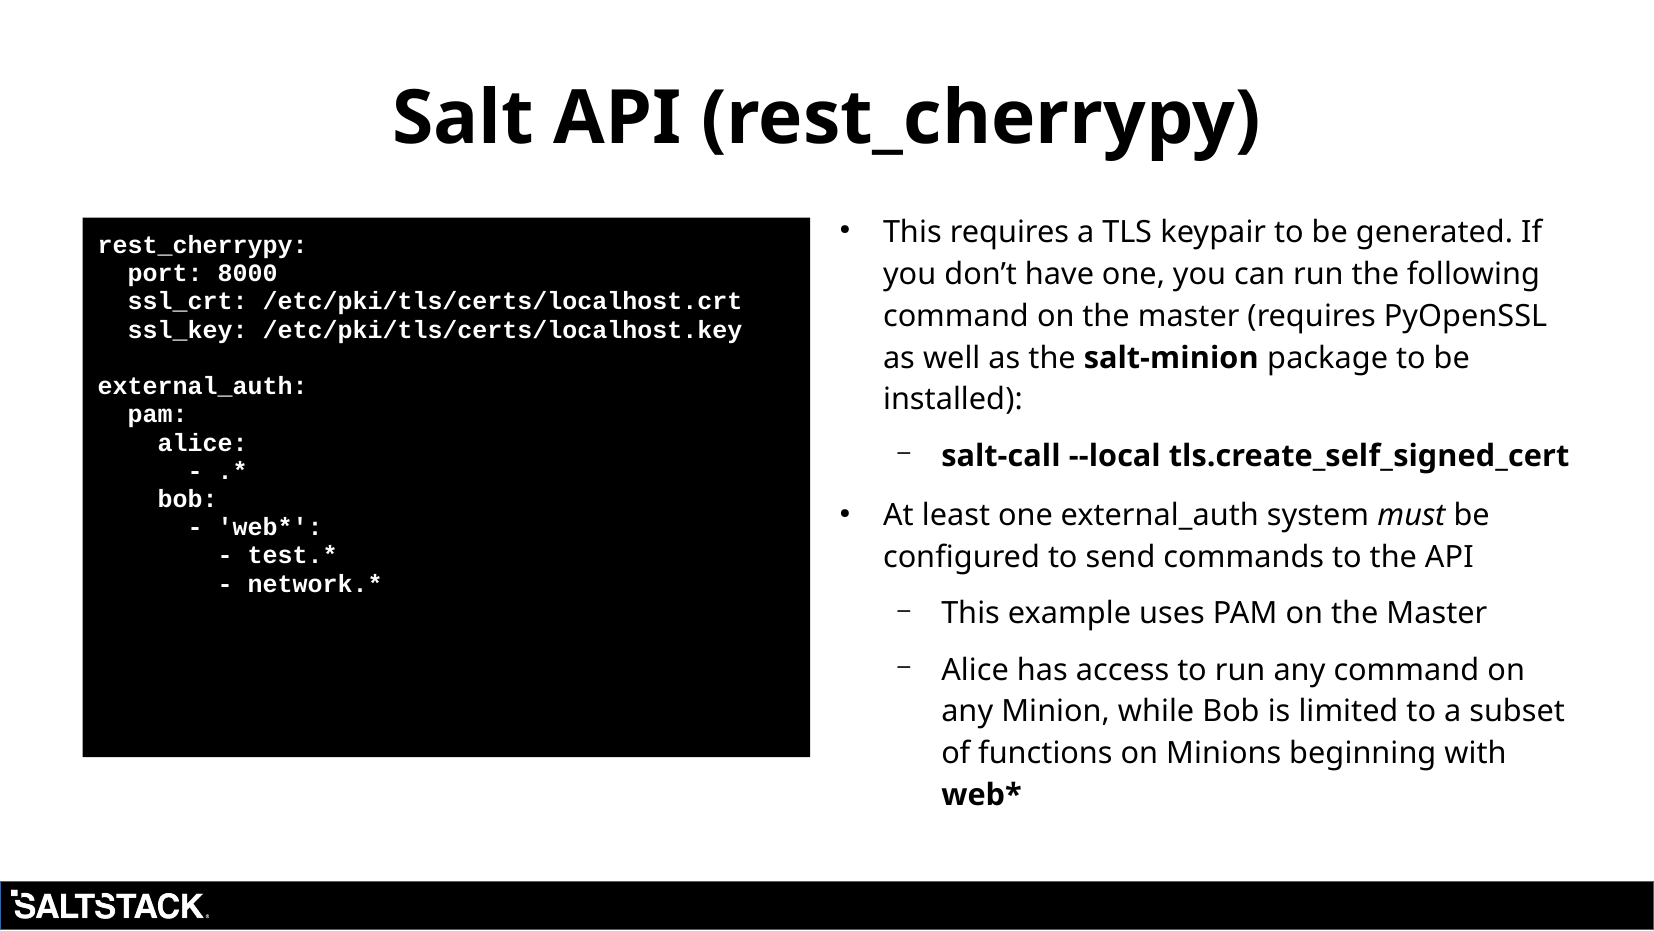

# Salt API (rest_cherrypy)
This requires a TLS keypair to be generated. If you don’t have one, you can run the following command on the master (requires PyOpenSSL as well as the salt-minion package to be installed):
salt-call --local tls.create_self_signed_cert
At least one external_auth system must be configured to send commands to the API
This example uses PAM on the Master
Alice has access to run any command on any Minion, while Bob is limited to a subset of functions on Minions beginning with web*
rest_cherrypy:
 port: 8000
 ssl_crt: /etc/pki/tls/certs/localhost.crt
 ssl_key: /etc/pki/tls/certs/localhost.key
external_auth:
 pam:
 alice:
 - .*
 bob:
 - 'web*':
 - test.*
 - network.*